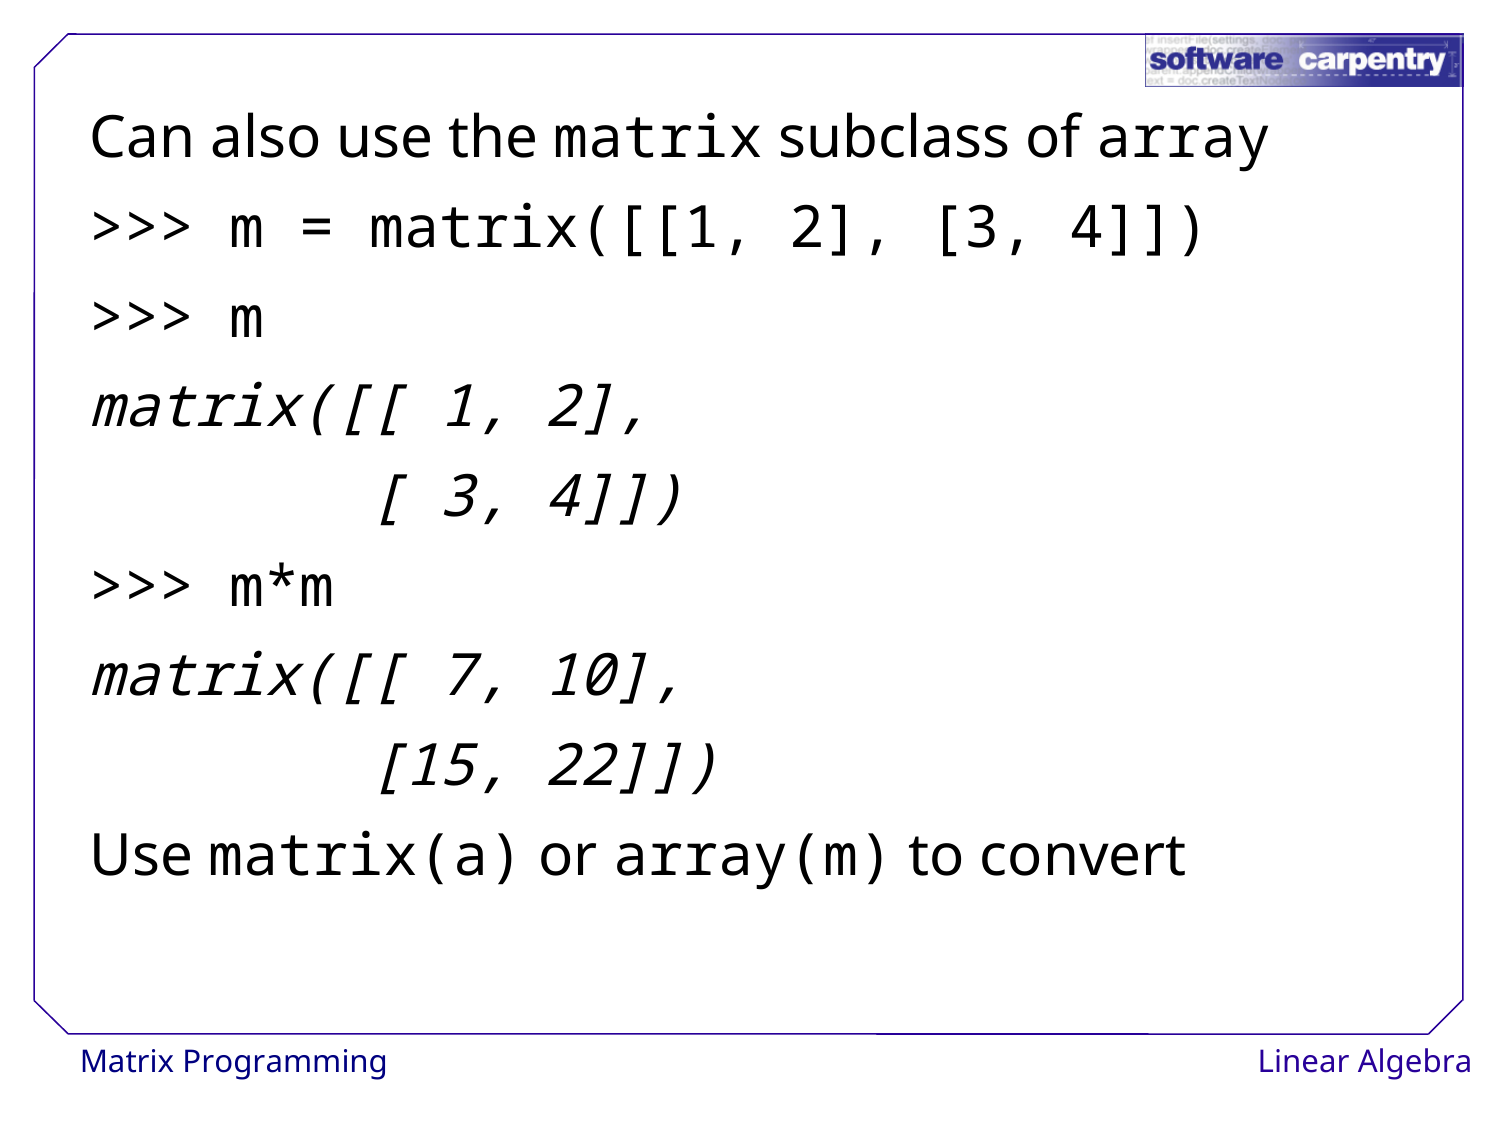

# Can also use the matrix subclass of array
>>> m = matrix([[1, 2], [3, 4]])
>>> m
matrix([[ 1, 2],
 [ 3, 4]])
>>> m*m
matrix([[ 7, 10],
 [15, 22]])
Use matrix(a) or array(m) to convert